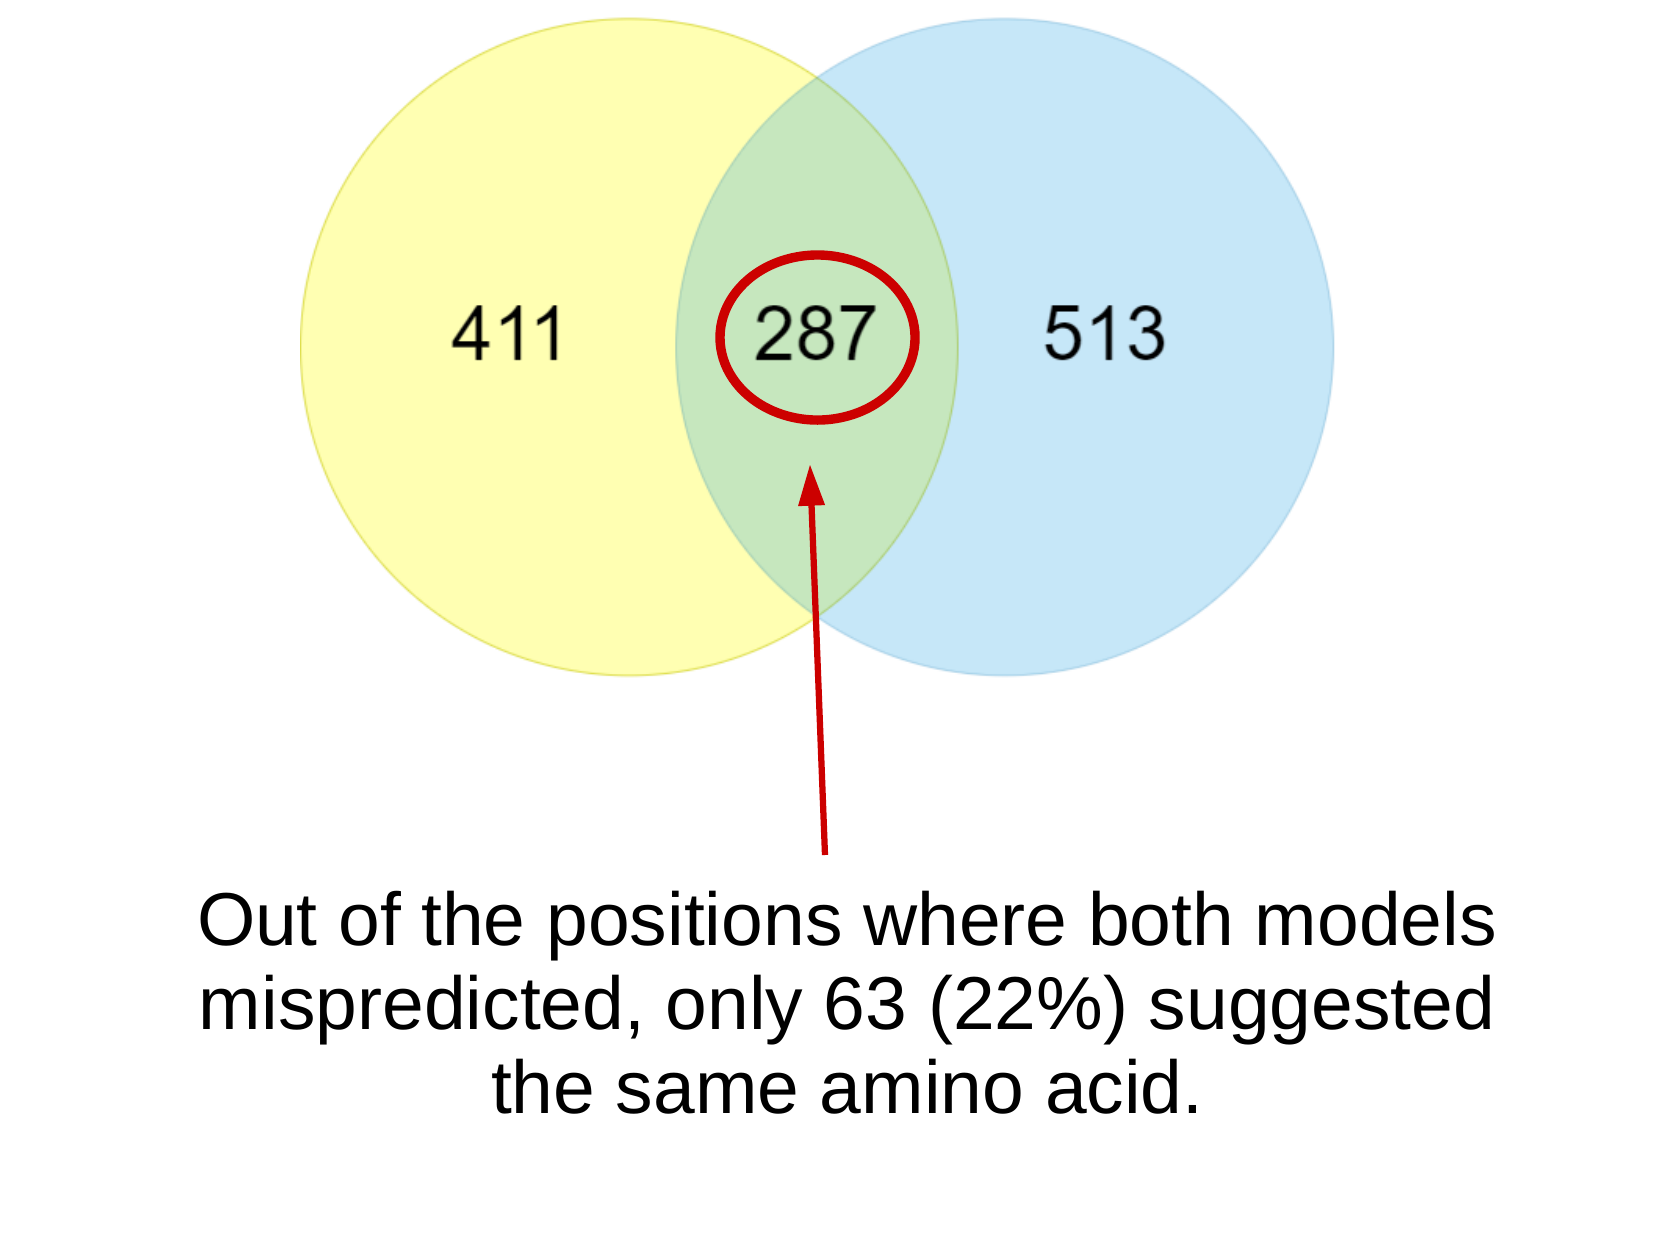

Out of the positions where both models mispredicted, only 63 (22%) suggested the same amino acid.